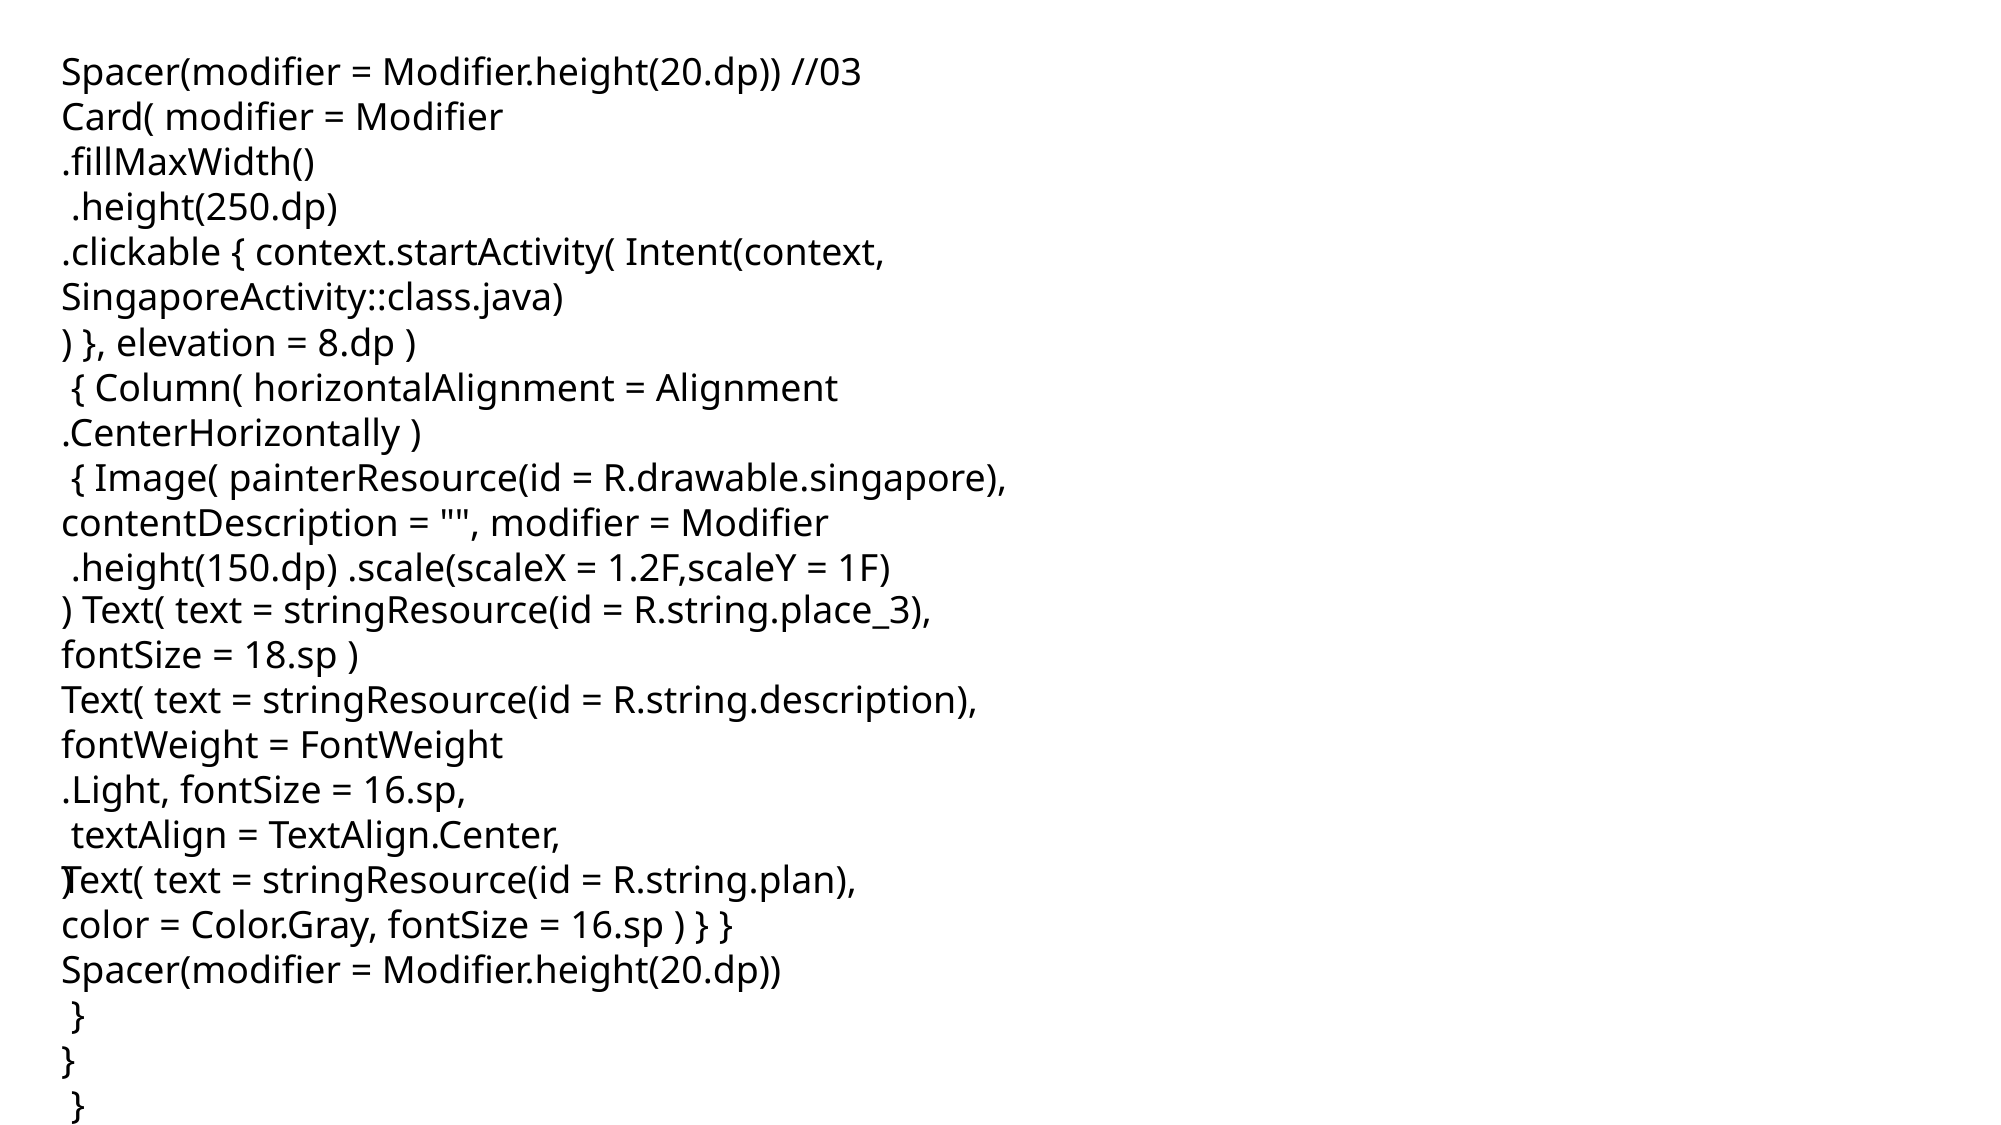

Spacer(modifier = Modifier.height(20.dp)) //03 Card( modifier = Modifier
.fillMaxWidth()
 .height(250.dp)
.clickable { context.startActivity( Intent(context, SingaporeActivity::class.java)
) }, elevation = 8.dp )
 { Column( horizontalAlignment = Alignment
.CenterHorizontally )
 { Image( painterResource(id = R.drawable.singapore), contentDescription = "", modifier = Modifier
 .height(150.dp) .scale(scaleX = 1.2F,scaleY = 1F)
) Text( text = stringResource(id = R.string.place_3),
fontSize = 18.sp )
Text( text = stringResource(id = R.string.description), fontWeight = FontWeight
.Light, fontSize = 16.sp,
 textAlign = TextAlign.Center,
)
Text( text = stringResource(id = R.string.plan), color = Color.Gray, fontSize = 16.sp ) } } Spacer(modifier = Modifier.height(20.dp))
 }
}
 }